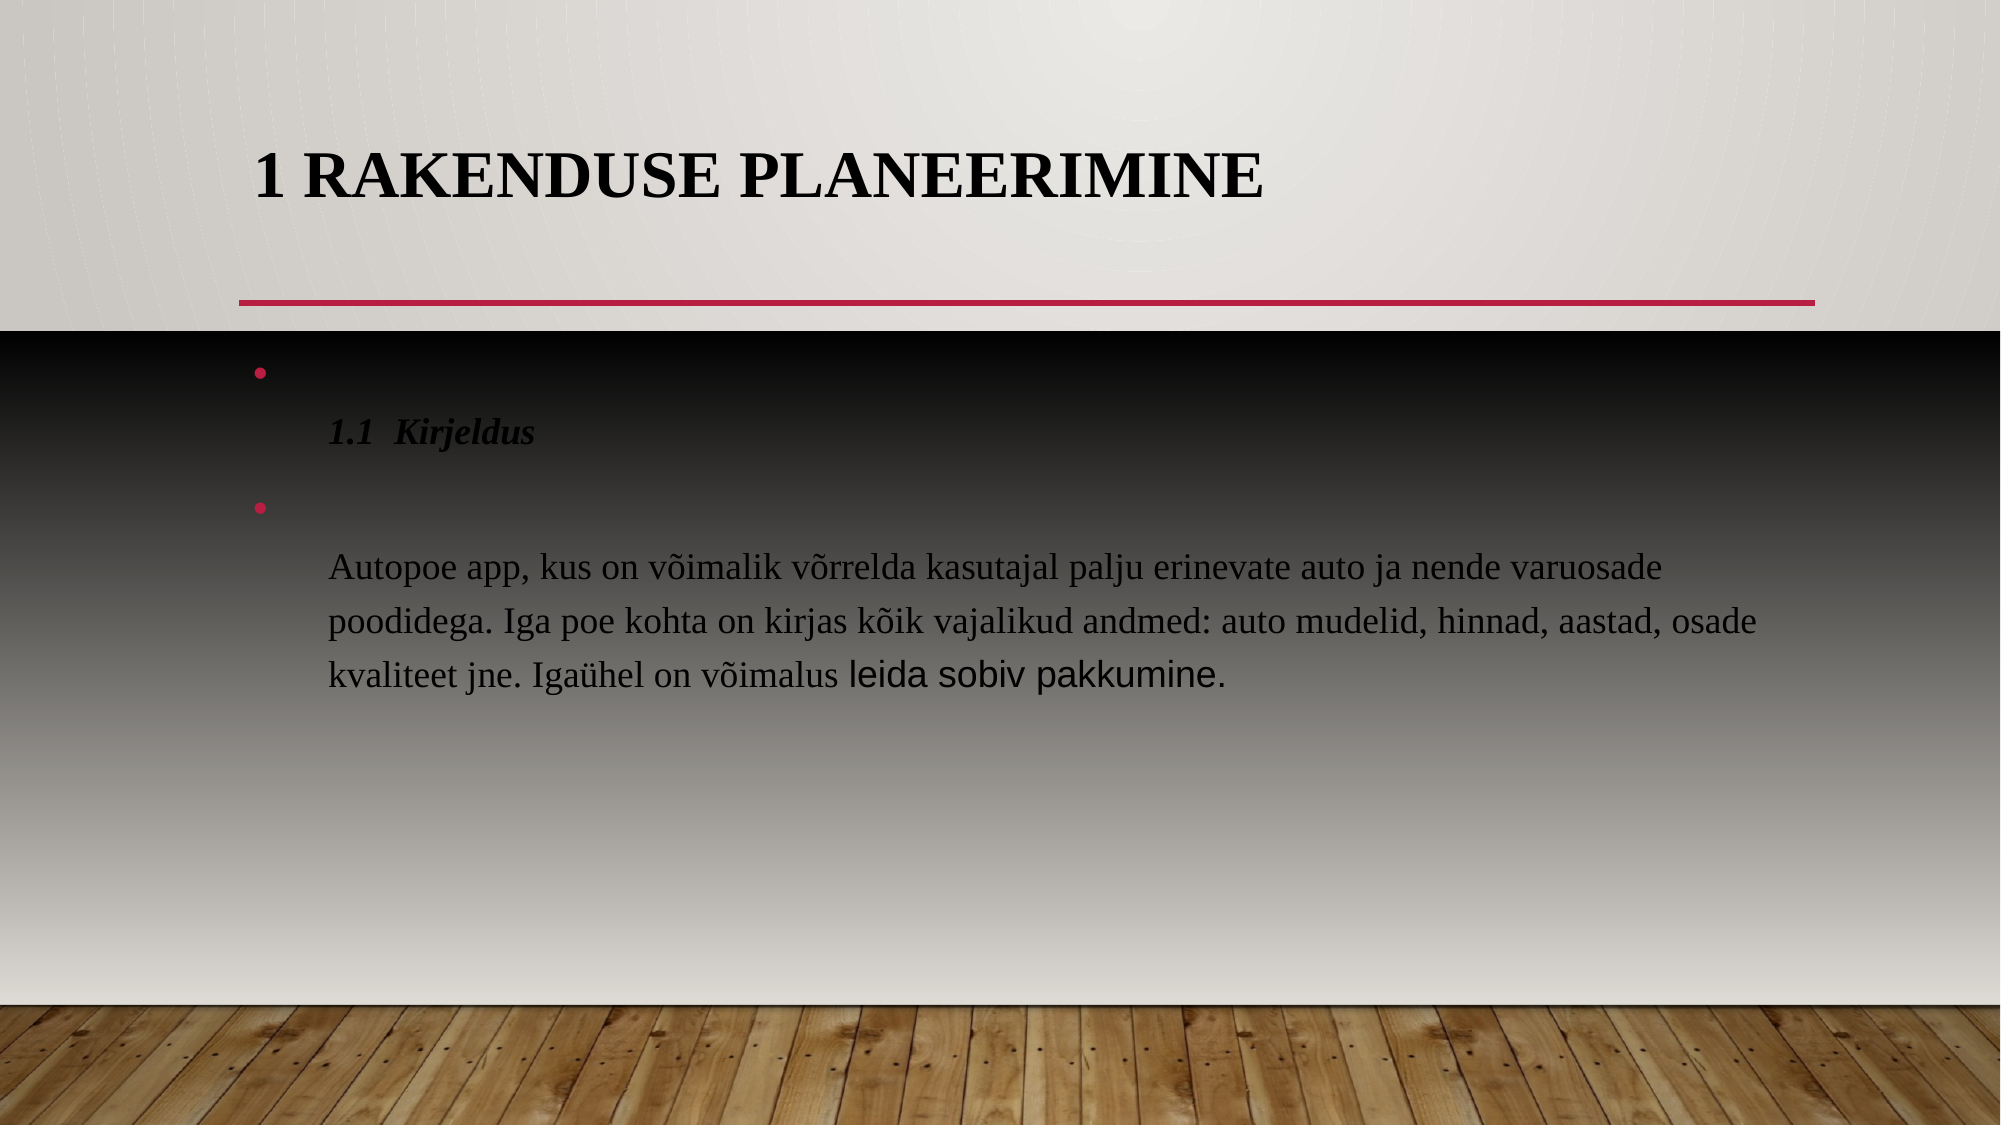

# 1 RAKENDUSE PLANEERIMINE
1.1  Kirjeldus
Autopoe app, kus on võimalik võrrelda kasutajal palju erinevate auto ja nende varuosade poodidega. Iga poe kohta on kirjas kõik vajalikud andmed: auto mudelid, hinnad, aastad, osade kvaliteet jne. Igaühel on võimalus leida sobiv pakkumine.